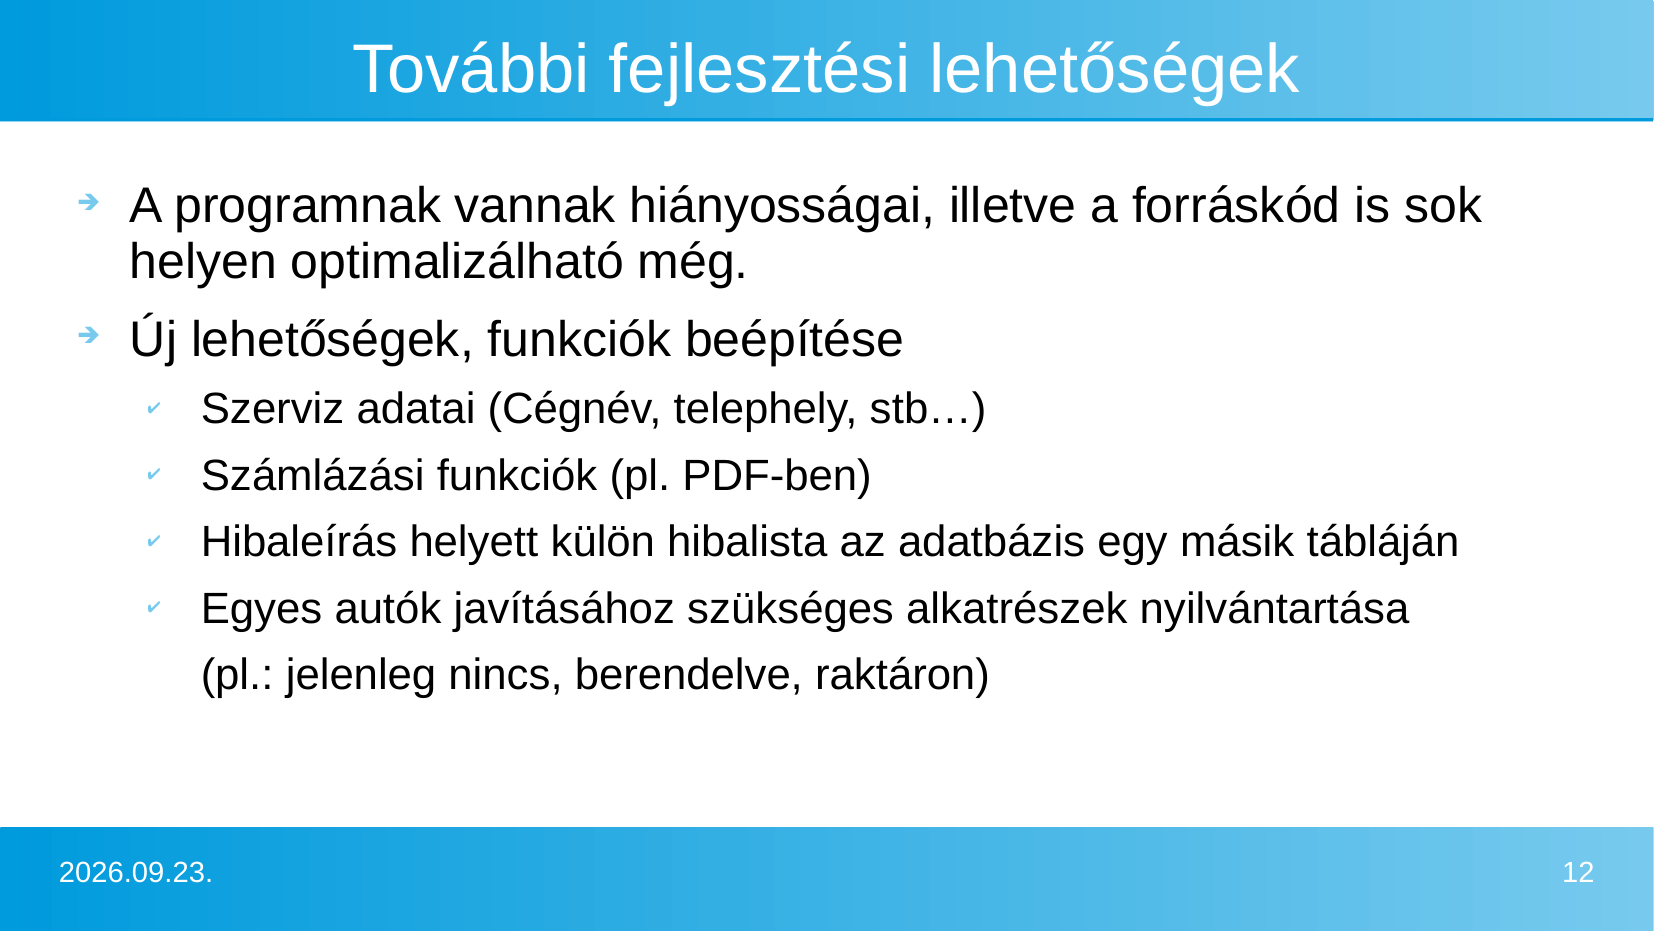

# További fejlesztési lehetőségek
A programnak vannak hiányosságai, illetve a forráskód is sok helyen optimalizálható még.
Új lehetőségek, funkciók beépítése
Szerviz adatai (Cégnév, telephely, stb…)
Számlázási funkciók (pl. PDF-ben)
Hibaleírás helyett külön hibalista az adatbázis egy másik tábláján
Egyes autók javításához szükséges alkatrészek nyilvántartása
(pl.: jelenleg nincs, berendelve, raktáron)
12